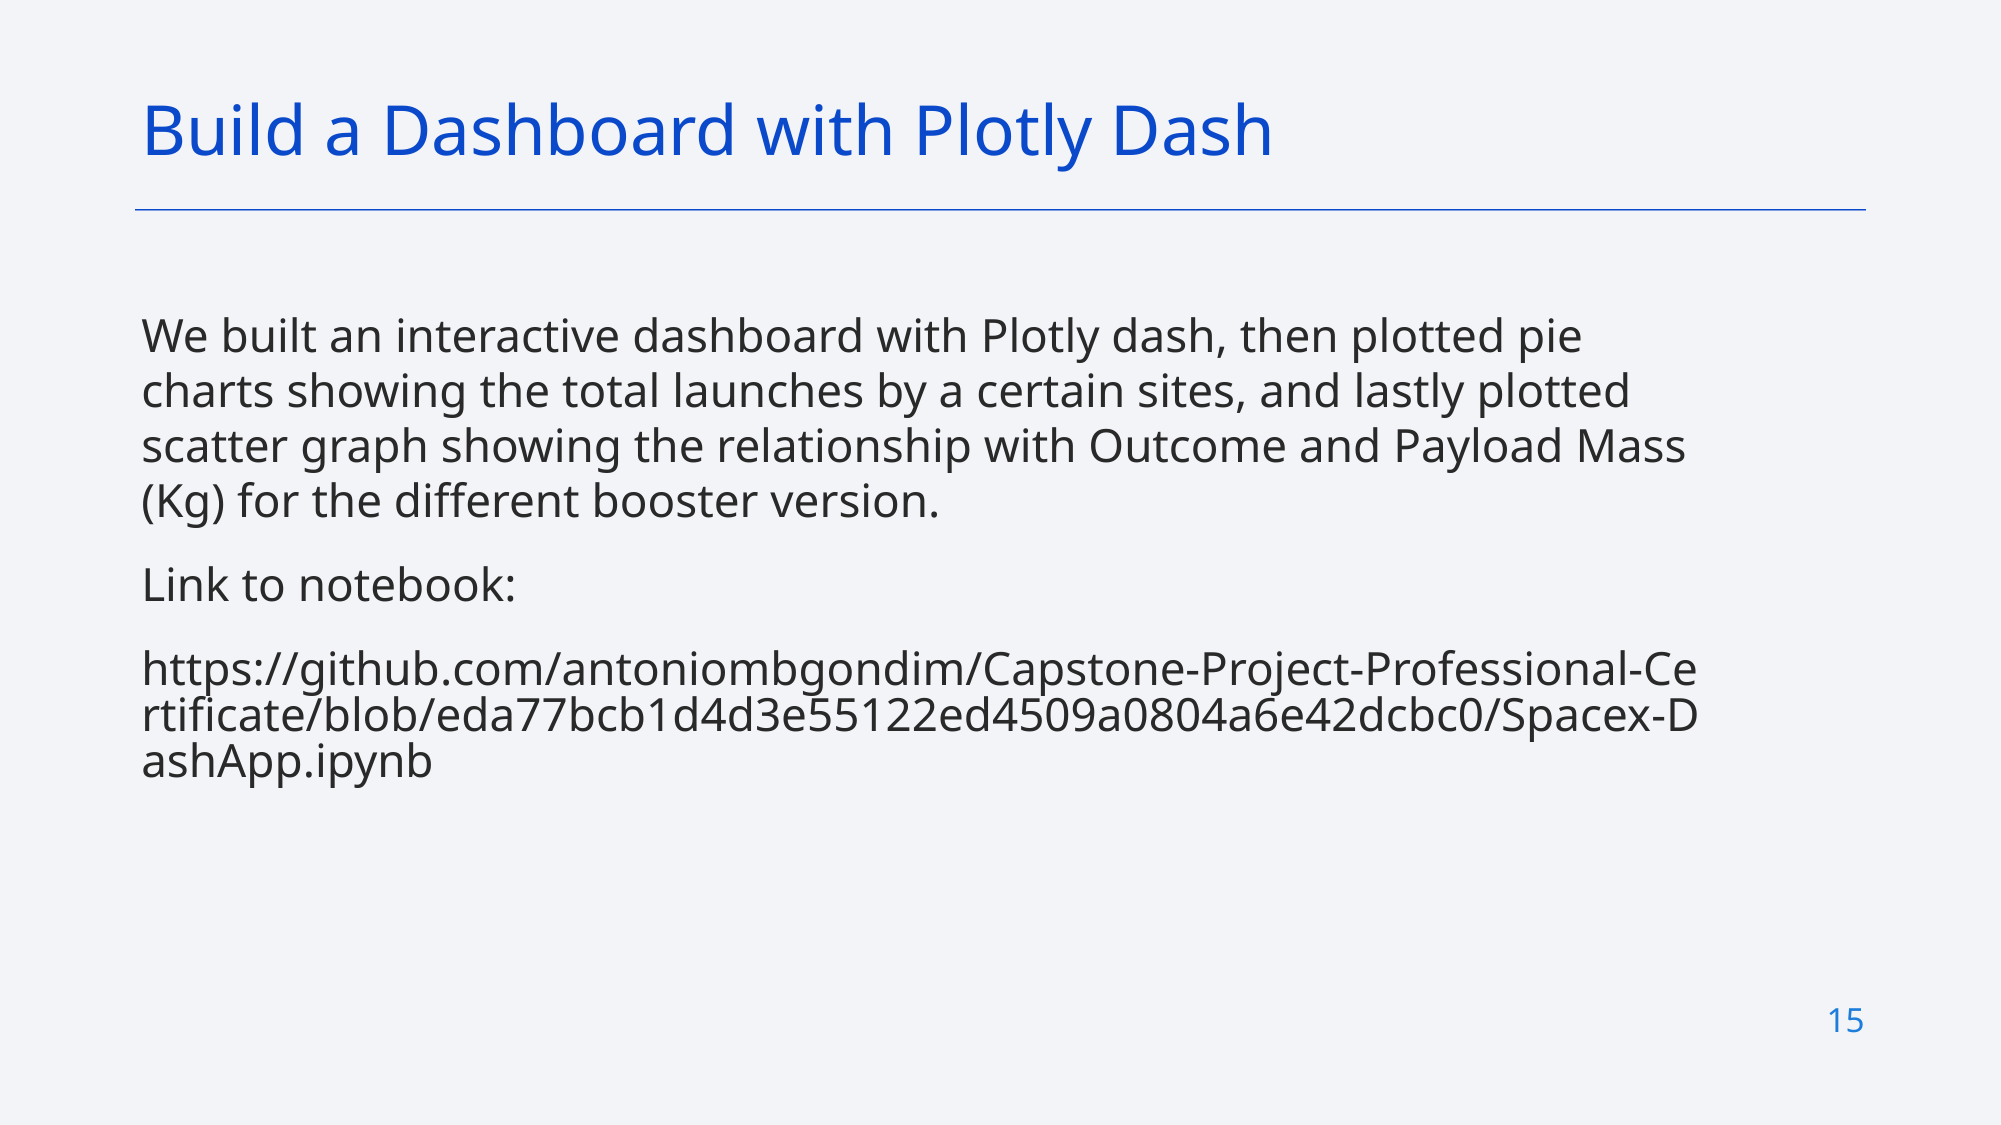

Build a Dashboard with Plotly Dash
# We built an interactive dashboard with Plotly dash, then plotted pie charts showing the total launches by a certain sites, and lastly plotted scatter graph showing the relationship with Outcome and Payload Mass (Kg) for the different booster version.
Link to notebook:
https://github.com/antoniombgondim/Capstone-Project-Professional-Certificate/blob/eda77bcb1d4d3e55122ed4509a0804a6e42dcbc0/Spacex-DashApp.ipynb
15